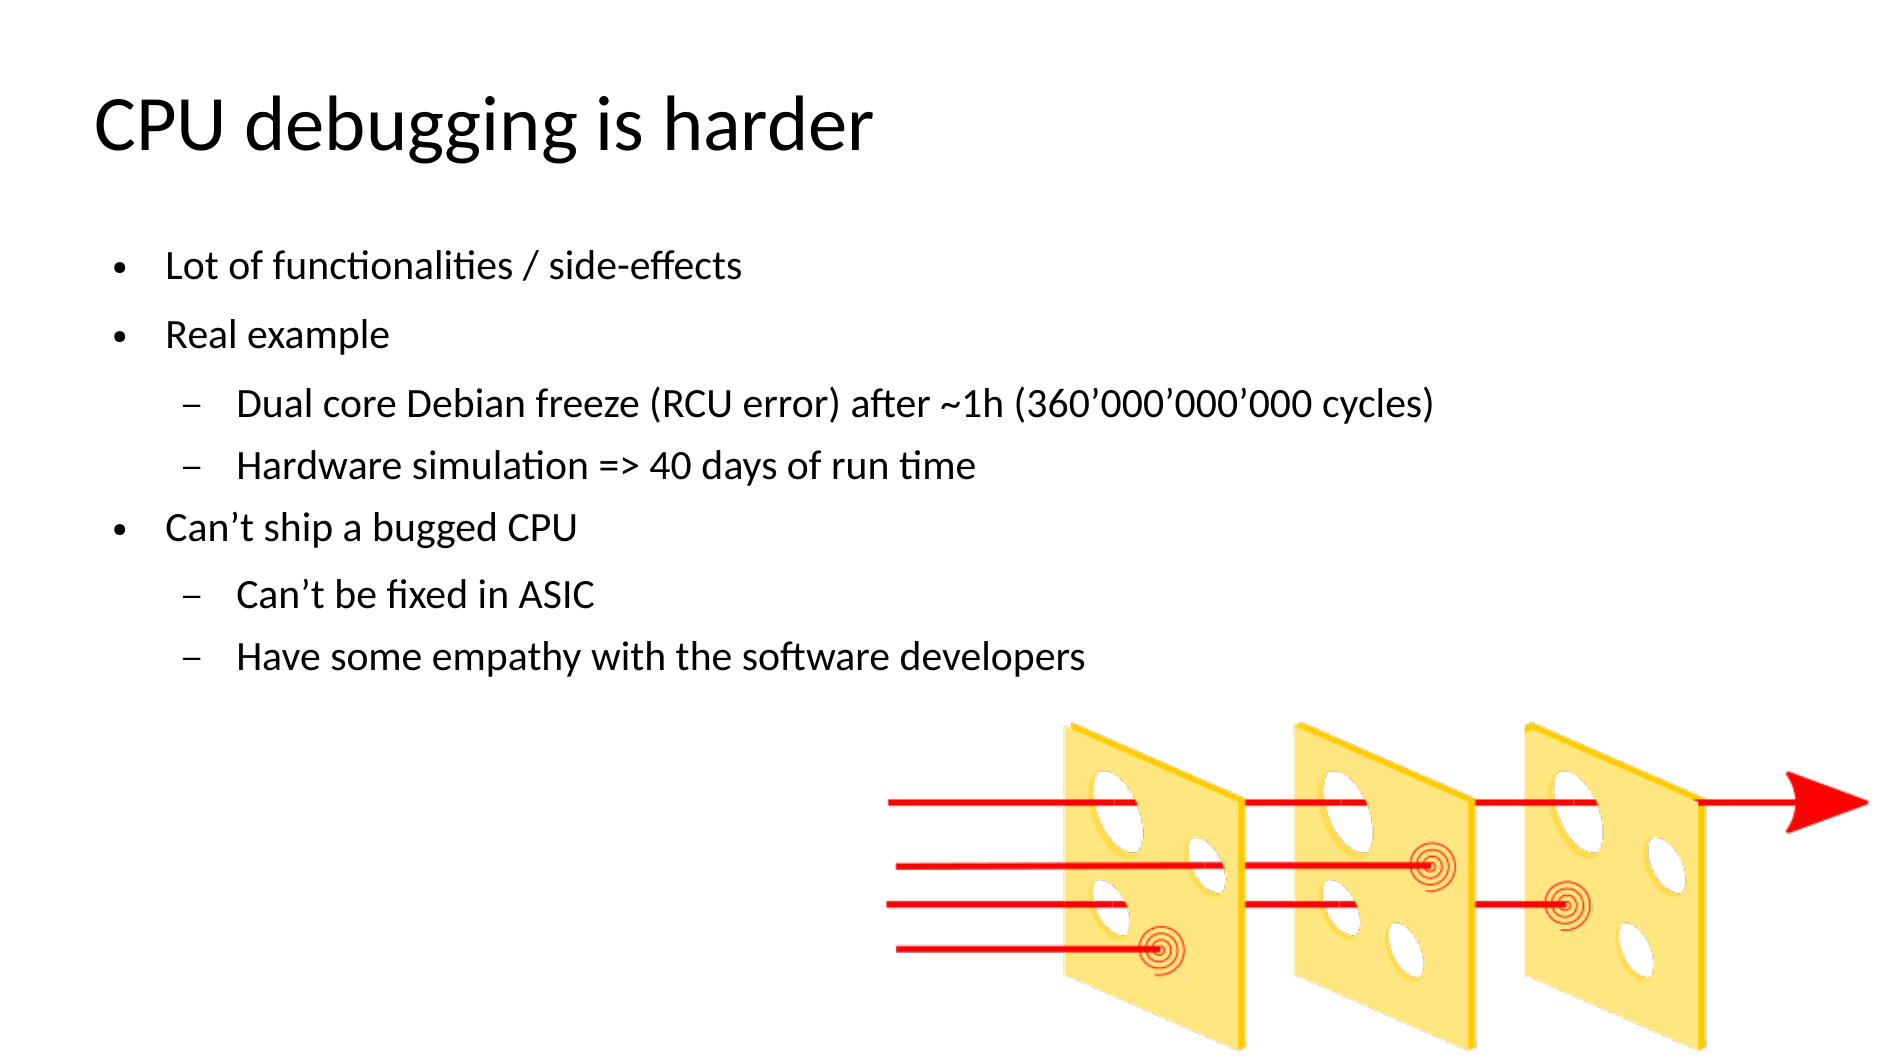

# CPU debugging is harder
Lot of functionalities / side-effects
Real example
Dual core Debian freeze (RCU error) after ~1h (360’000’000’000 cycles)
Hardware simulation => 40 days of run time
Can’t ship a bugged CPU
Can’t be fixed in ASIC
Have some empathy with the software developers